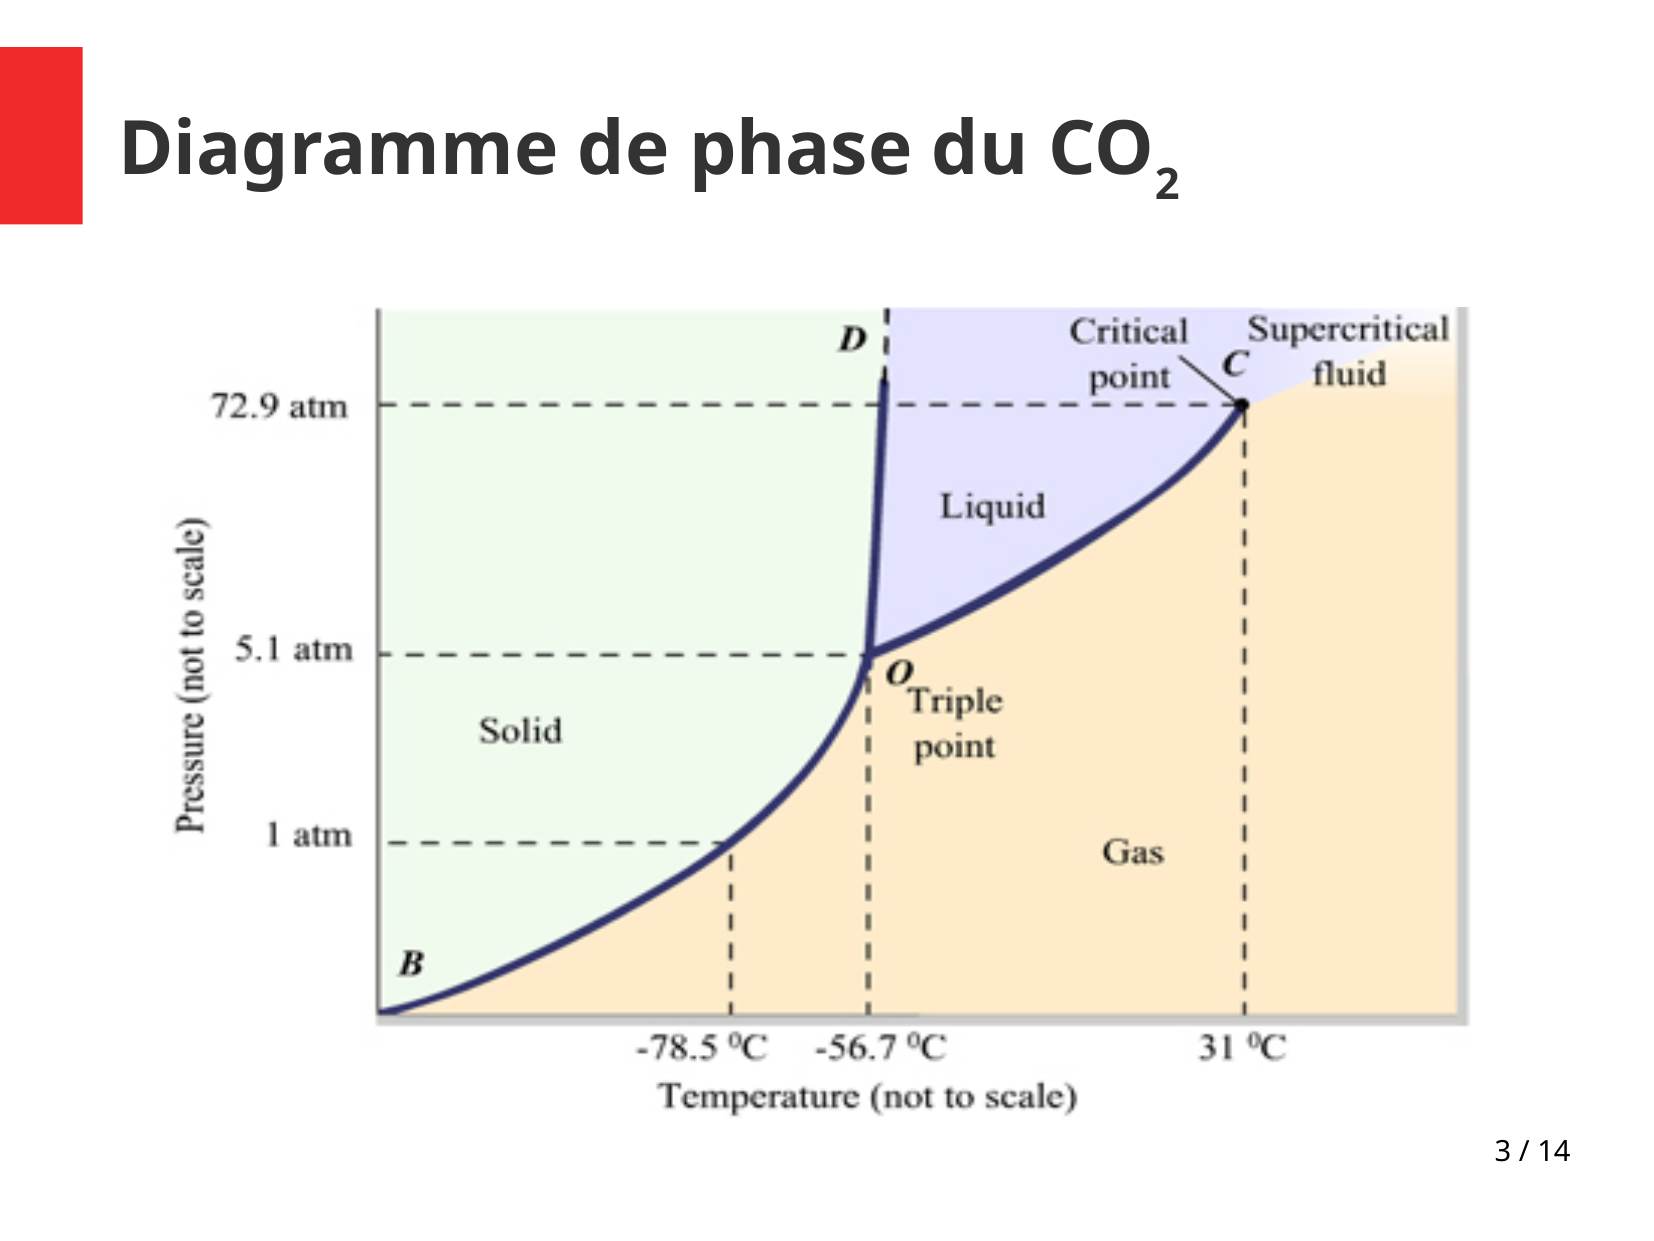

# Diagramme de phase du CO2
3